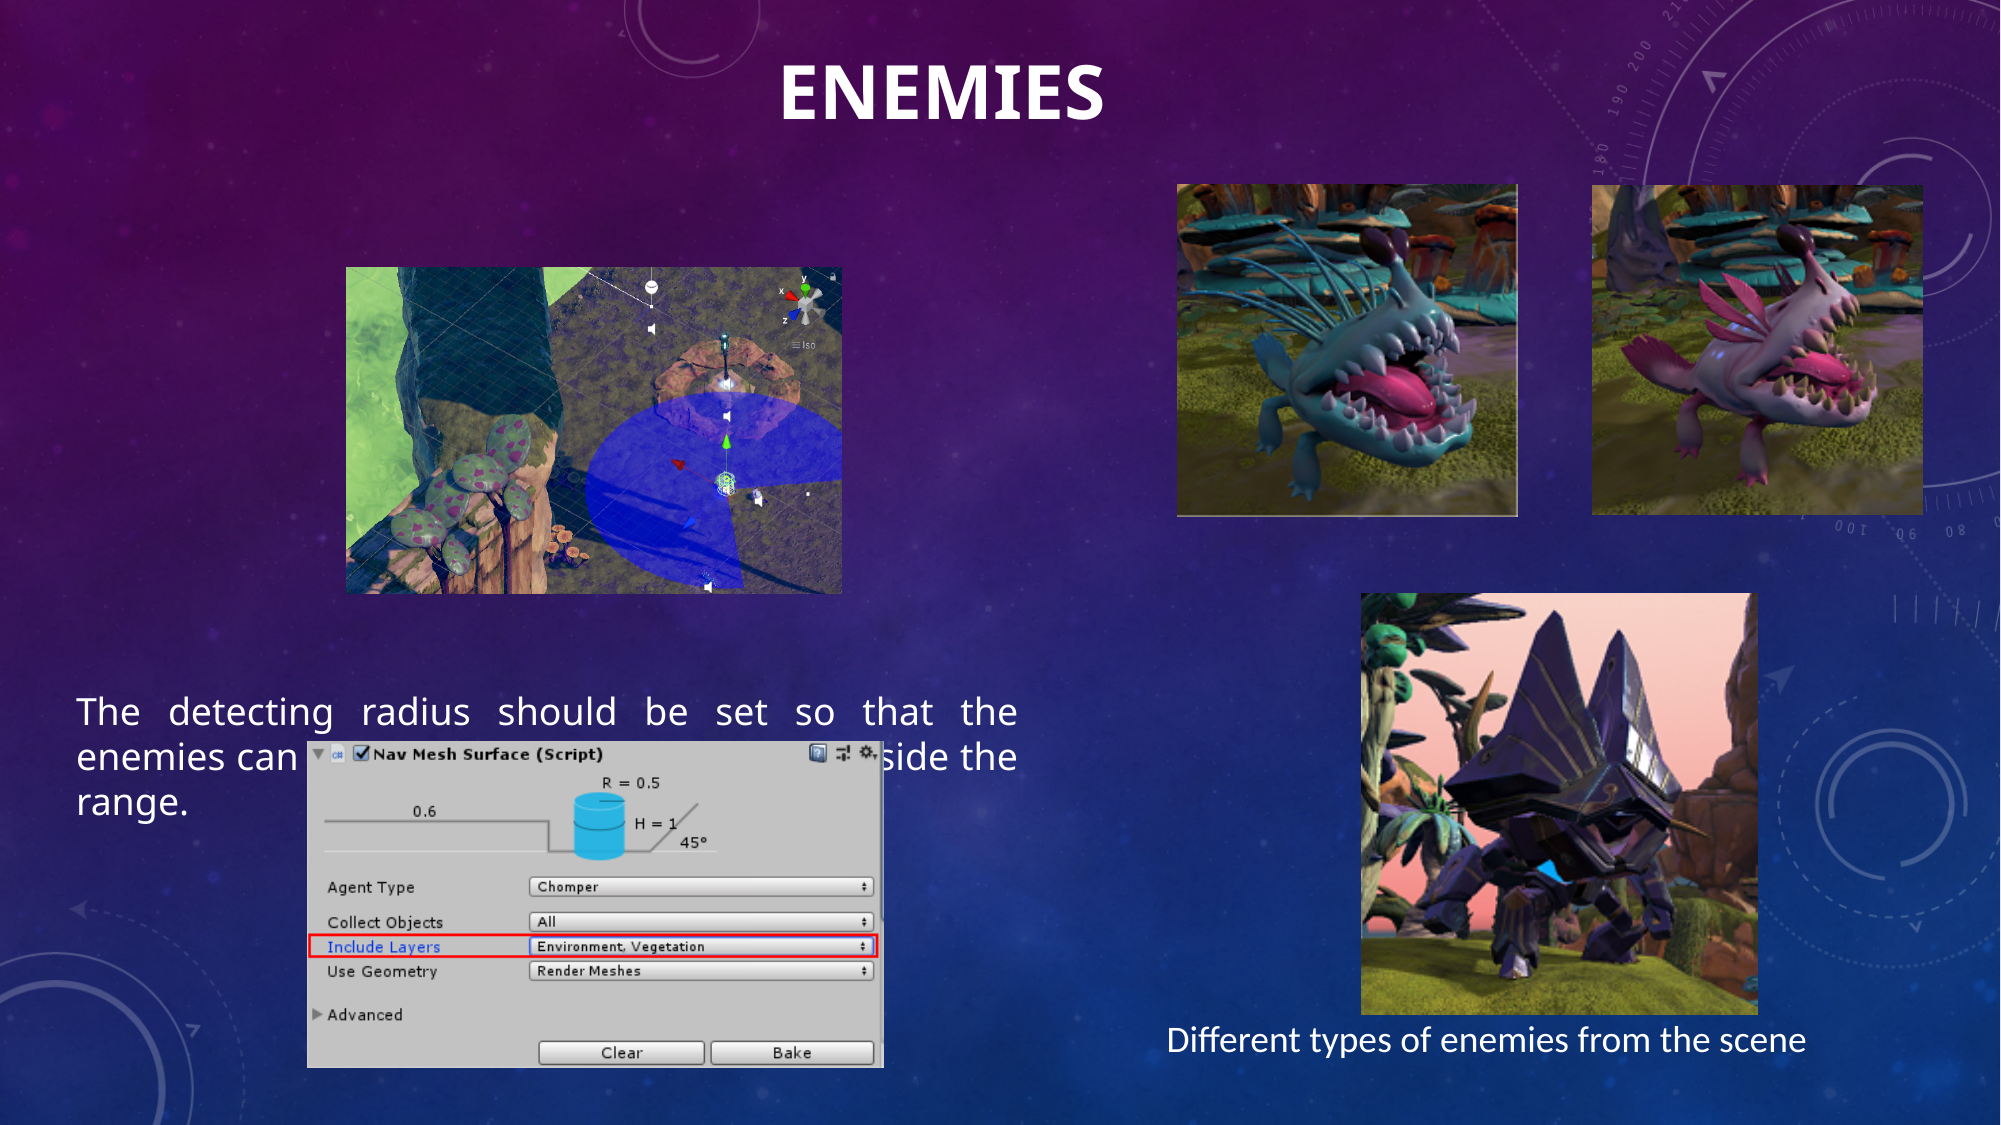

# Enemies
The detecting radius should be set so that the enemies can detect Ellen once she reaches inside the range.
Then, a function called Nav Mesh Surface from the plane of the hierarchy should be configurated to tell the enemies that they can walk within which areas of the scene.
Different types of enemies from the scene